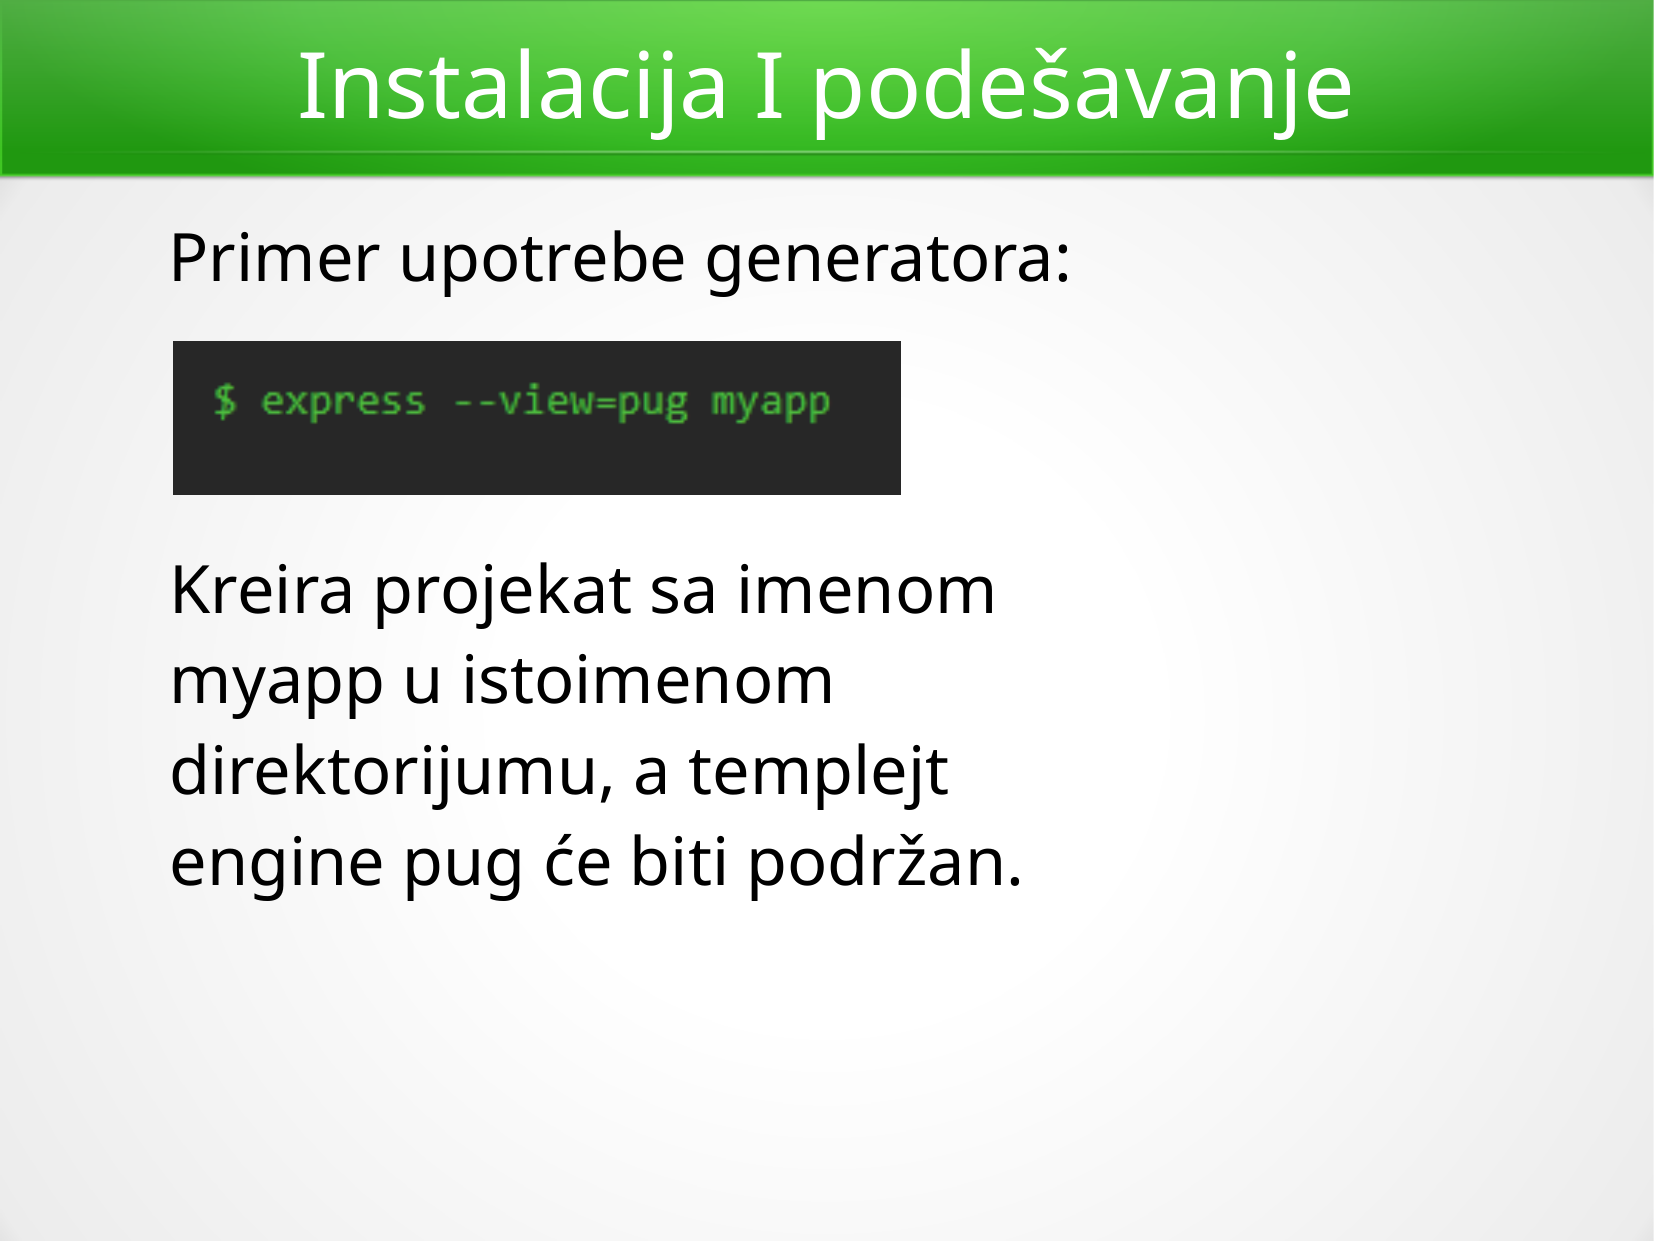

# Instalacija I podešavanje
Primer upotrebe generatora:
Kreira projekat sa imenom myapp u istoimenom direktorijumu, a templejt engine pug će biti podržan.